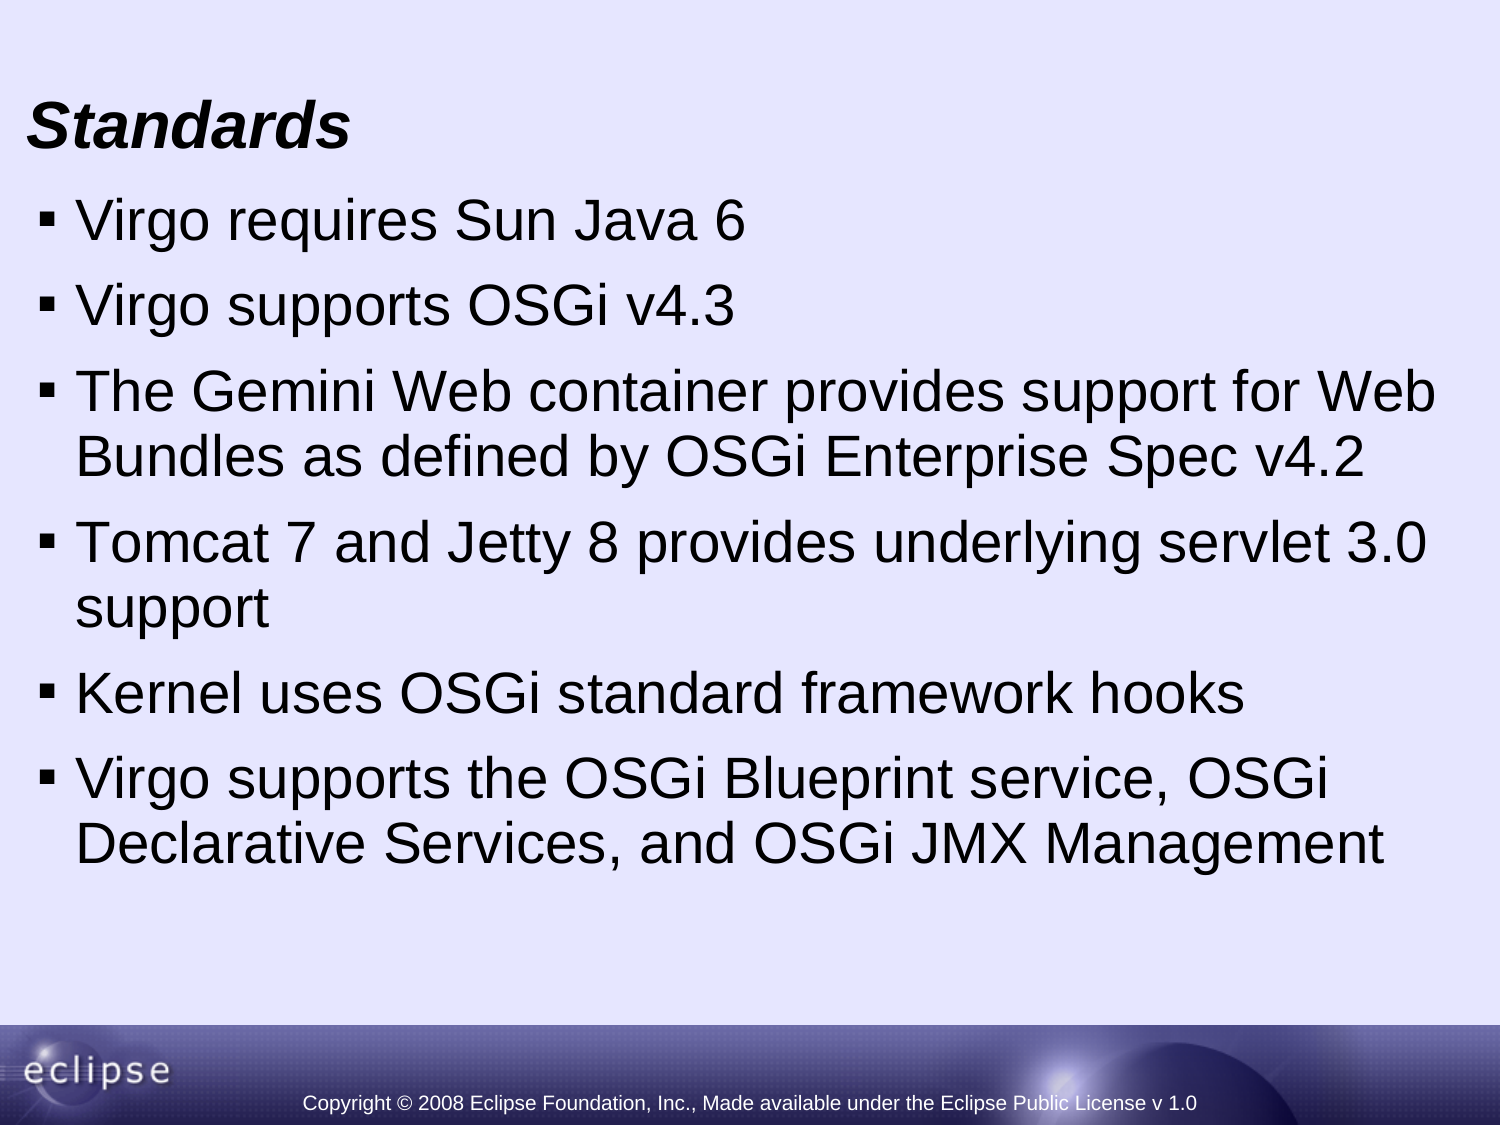

# Standards
Virgo requires Sun Java 6
Virgo supports OSGi v4.3
The Gemini Web container provides support for Web Bundles as defined by OSGi Enterprise Spec v4.2
Tomcat 7 and Jetty 8 provides underlying servlet 3.0 support
Kernel uses OSGi standard framework hooks
Virgo supports the OSGi Blueprint service, OSGi Declarative Services, and OSGi JMX Management